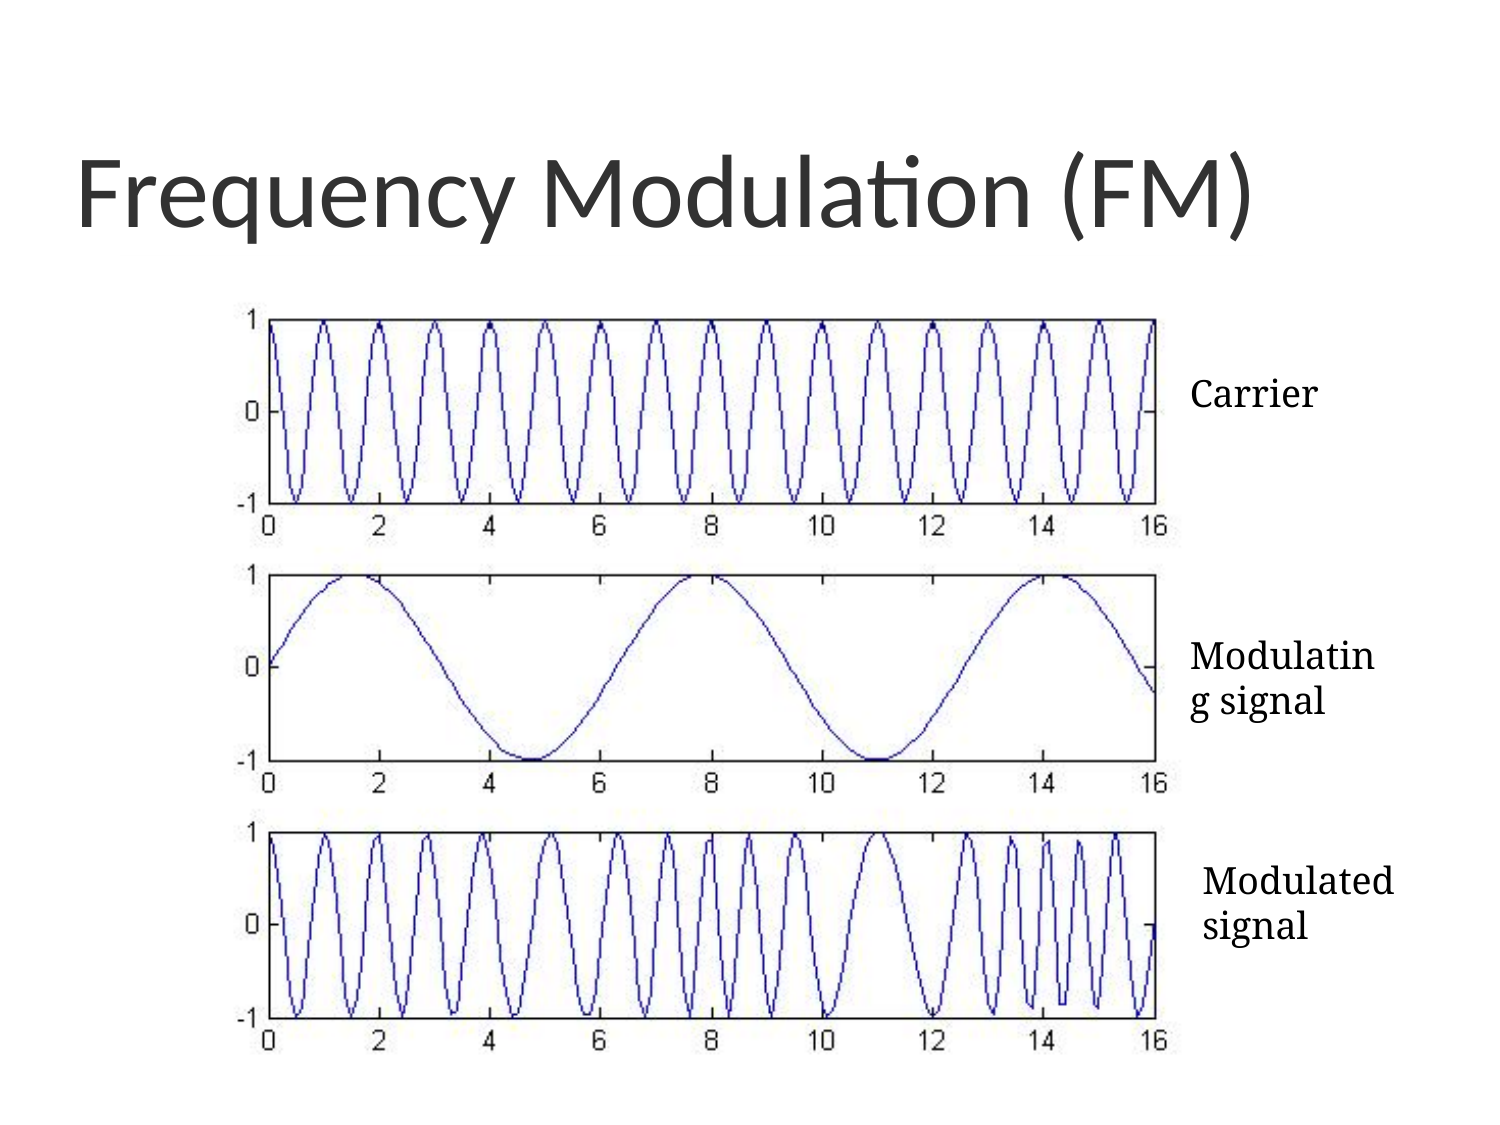

# Frequency Modulation (FM)
Carrier
Modulating signal
Modulated signal